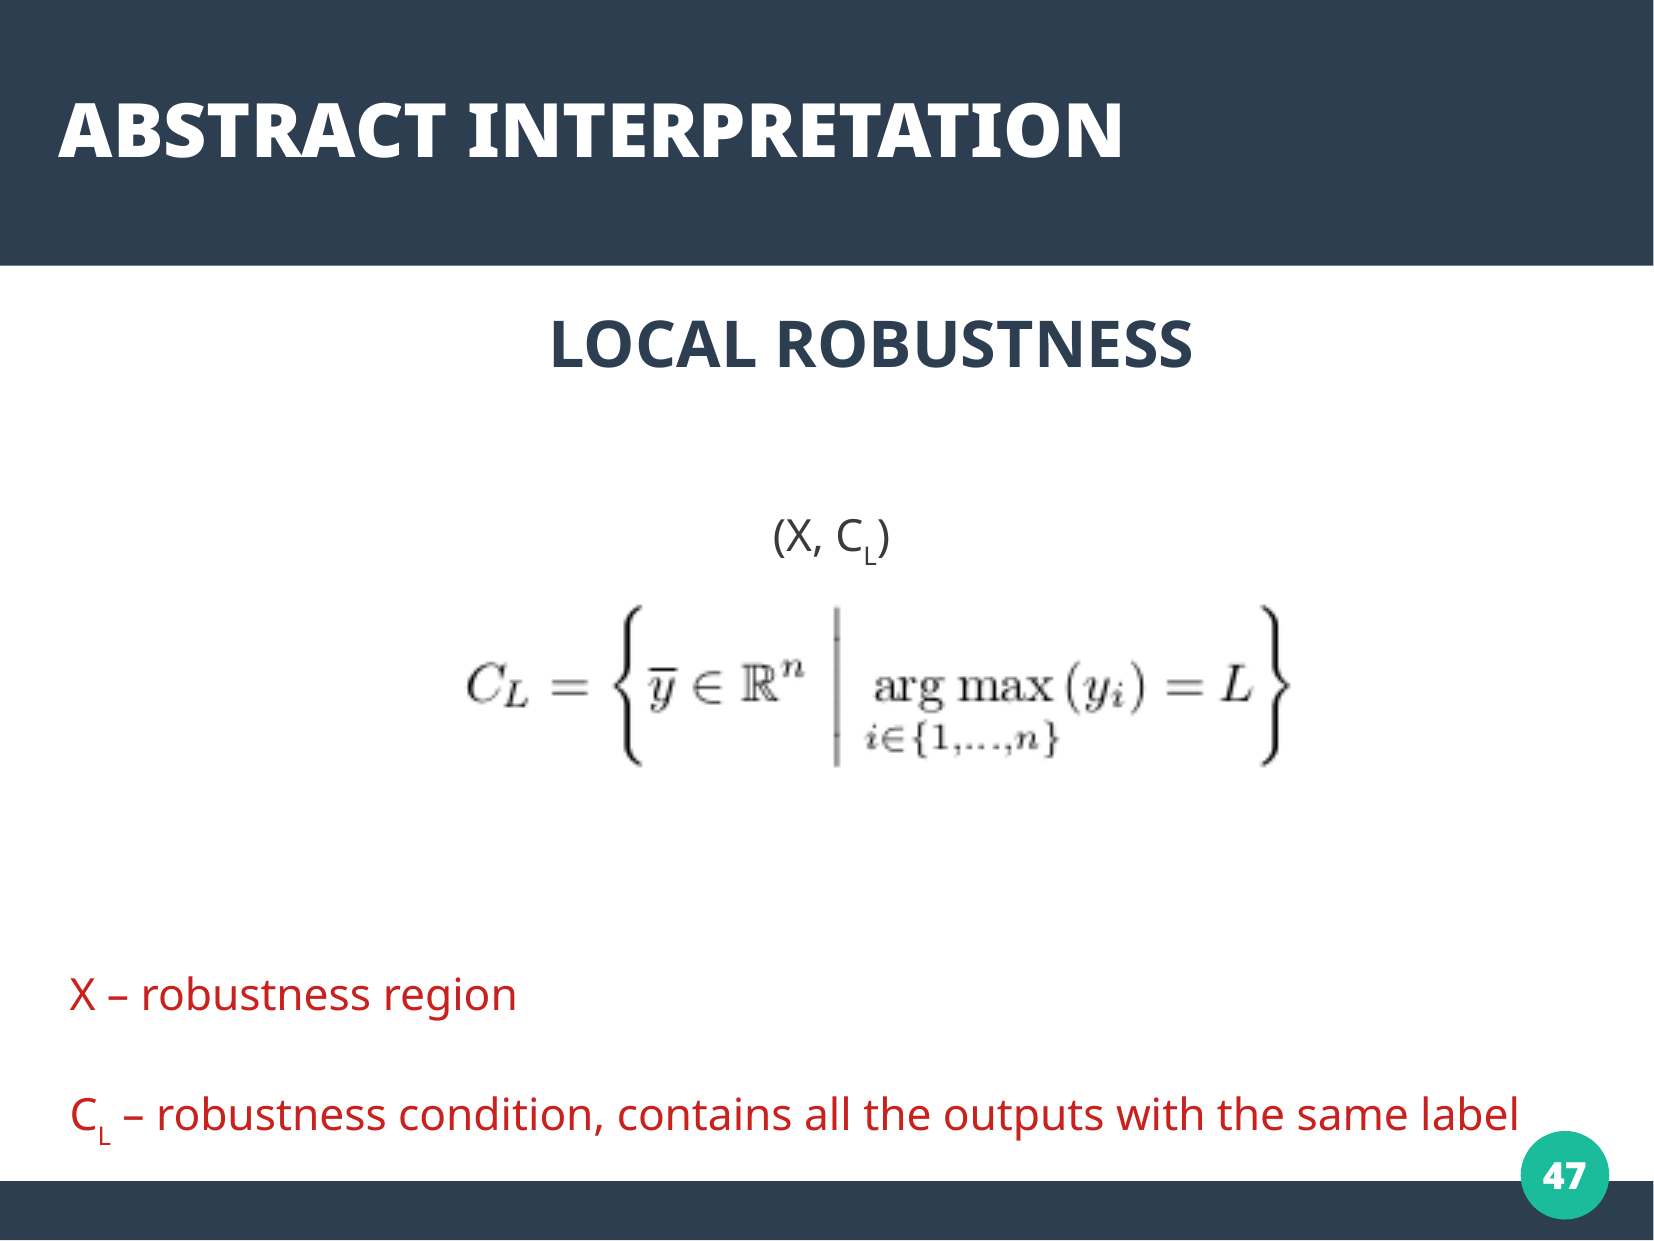

# ABSTRACT INTERPRETATION
LOCAL ROBUSTNESS
(X, CL)
X – robustness region
CL – robustness condition, contains all the outputs with the same label
47